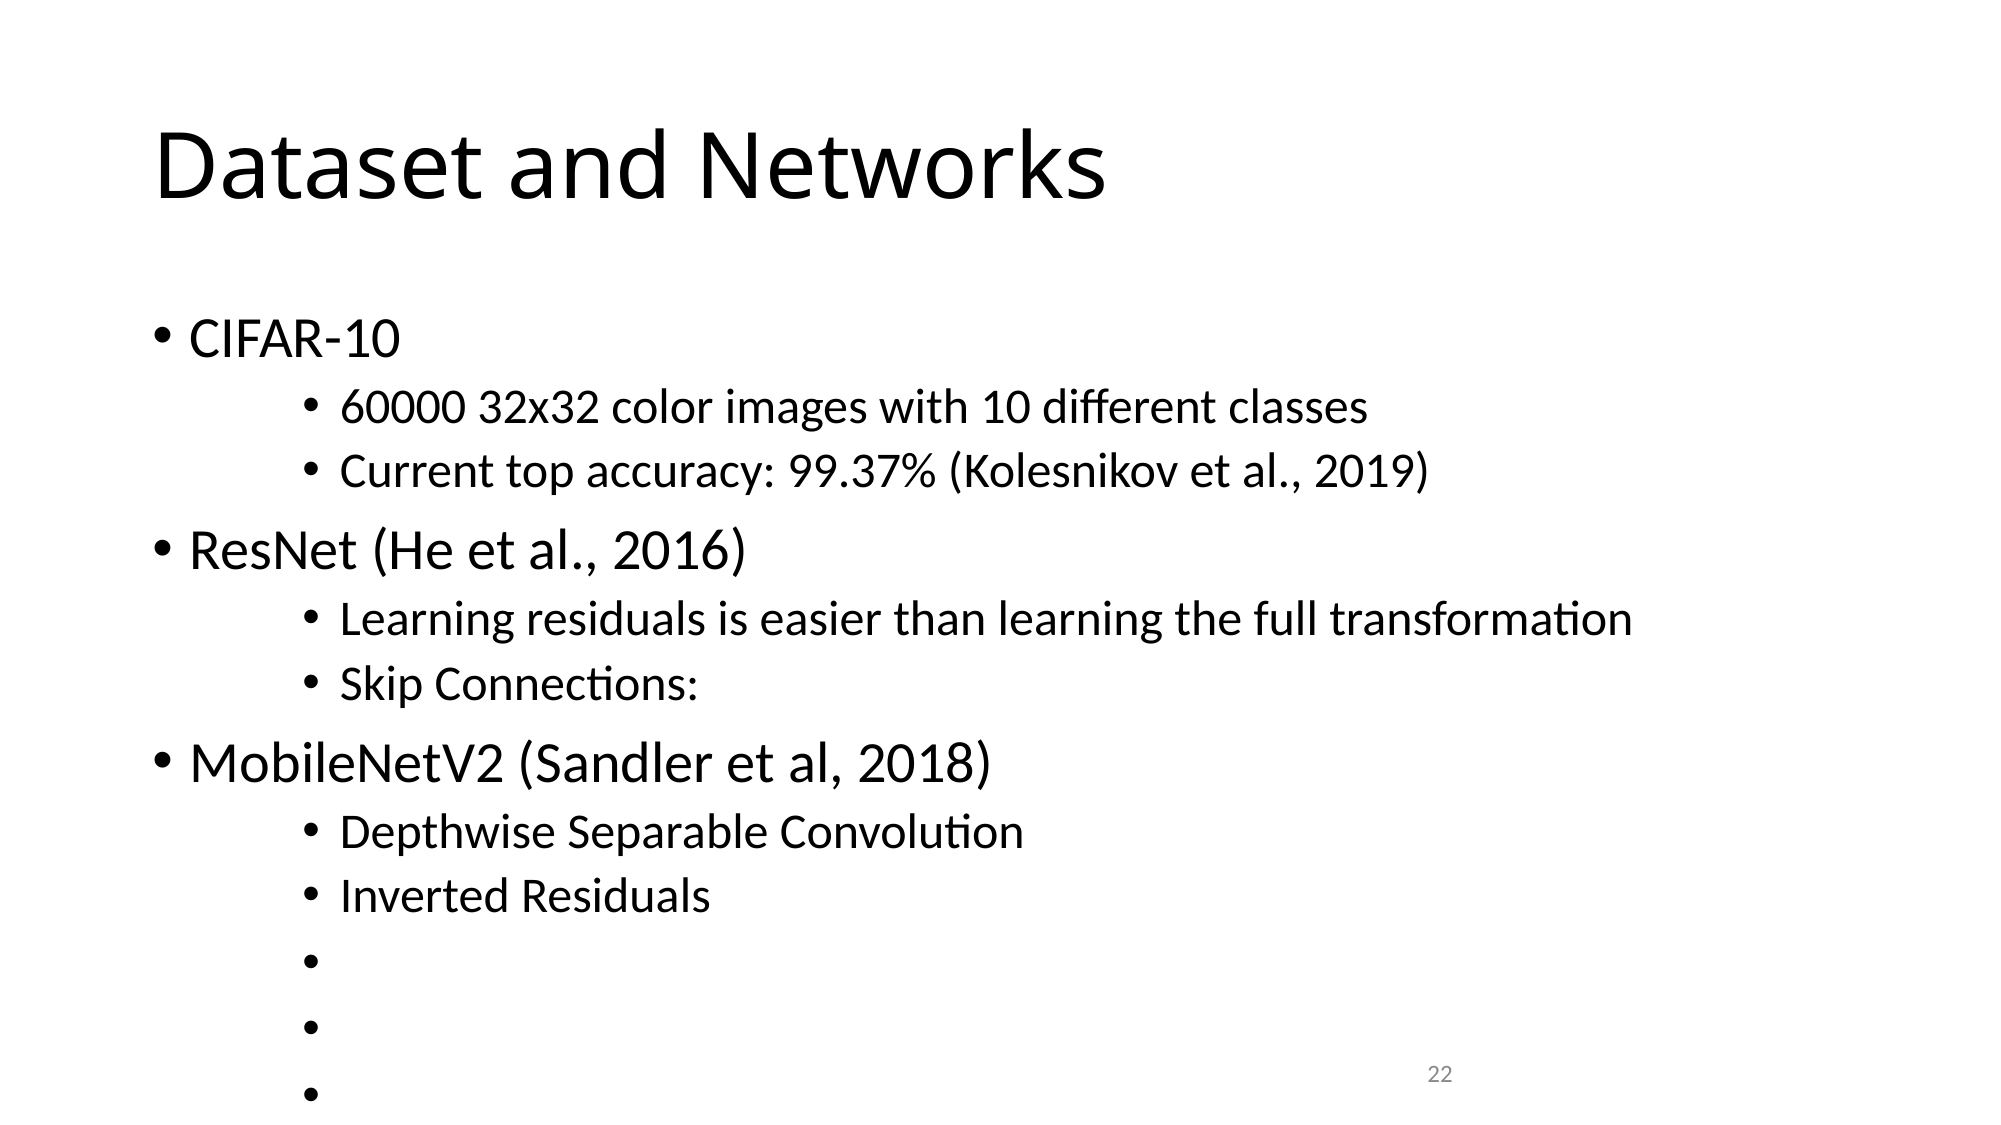

# Dataset and Networks
CIFAR-10
60000 32x32 color images with 10 different classes
Current top accuracy: 99.37% (Kolesnikov et al., 2019)
ResNet (He et al., 2016)
Learning residuals is easier than learning the full transformation
Skip Connections:
MobileNetV2 (Sandler et al, 2018)
Depthwise Separable Convolution
Inverted Residuals
22